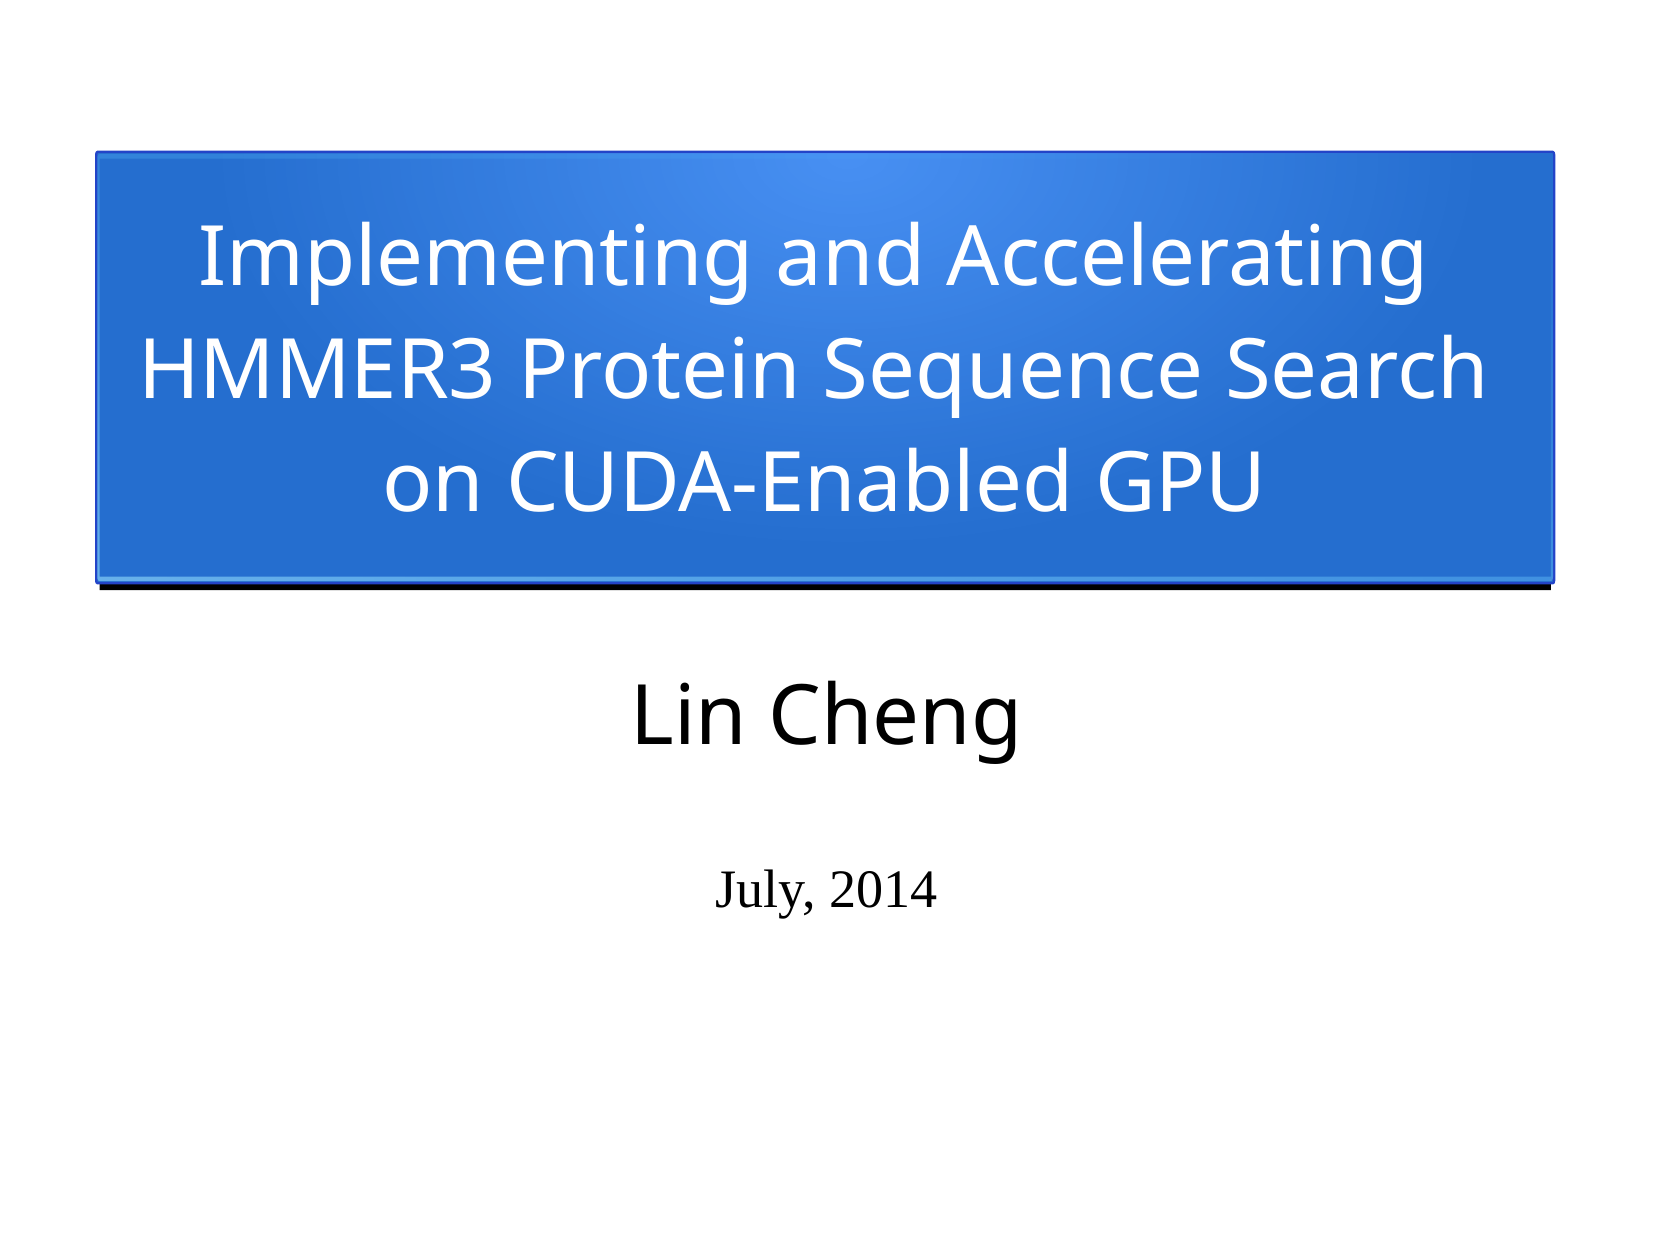

Implementing and Accelerating
HMMER3 Protein Sequence Search
on CUDA-Enabled GPU
# Lin Cheng
July, 2014